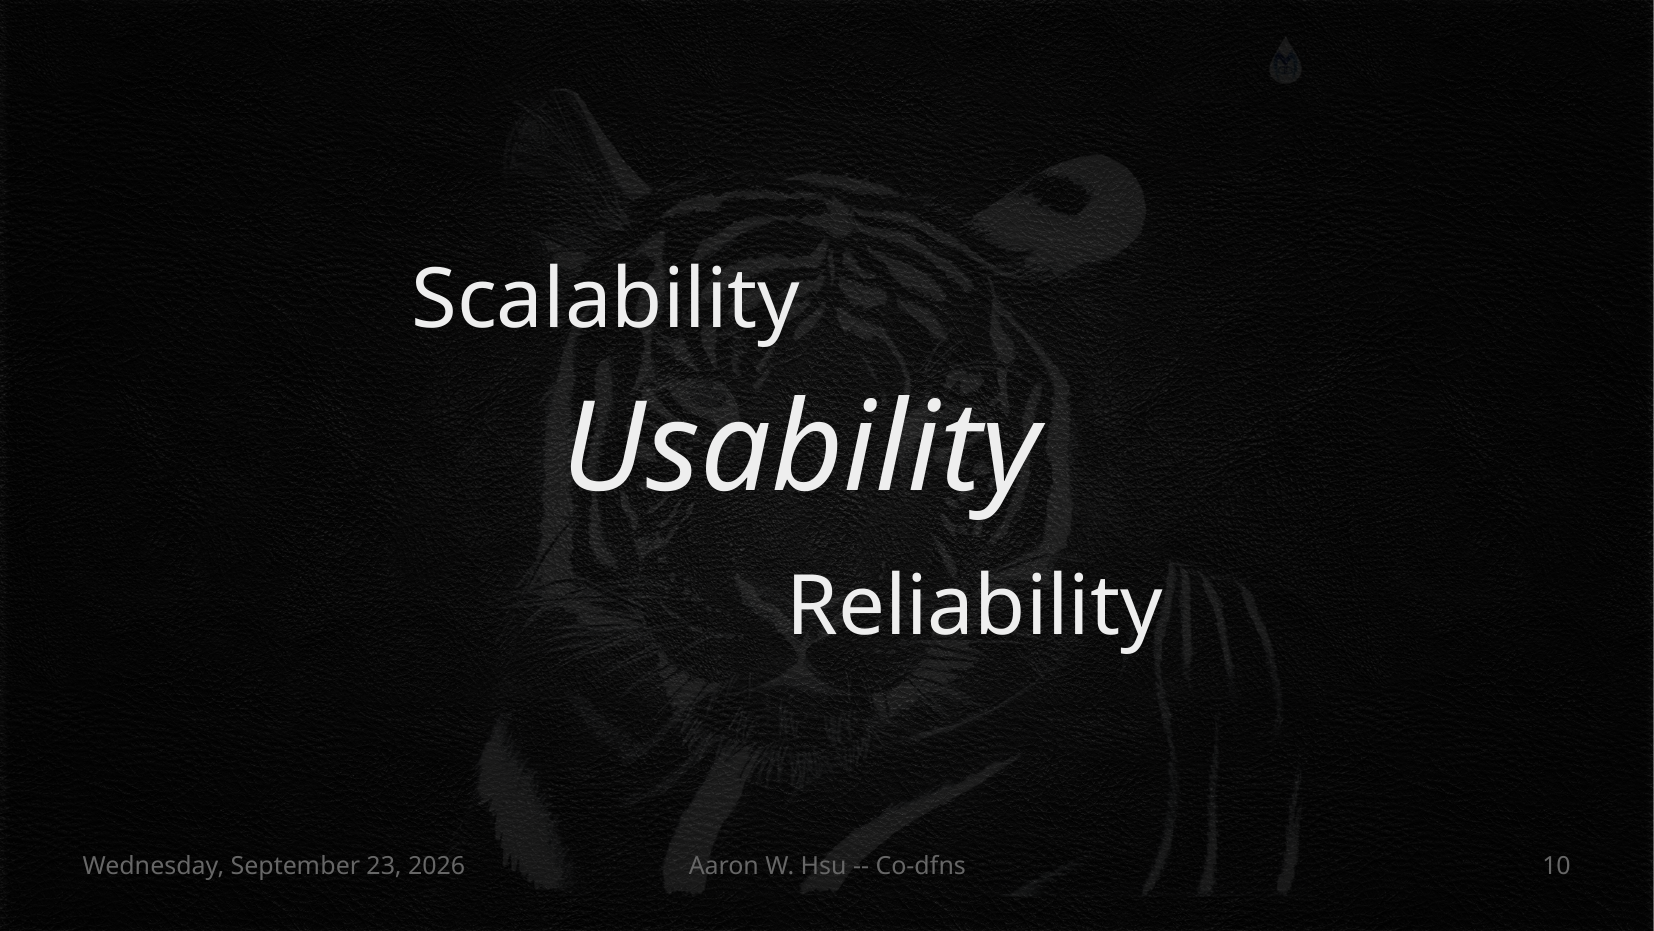

Scalability
		Usability
					Reliability
Aaron W. Hsu -- Co-dfns
10